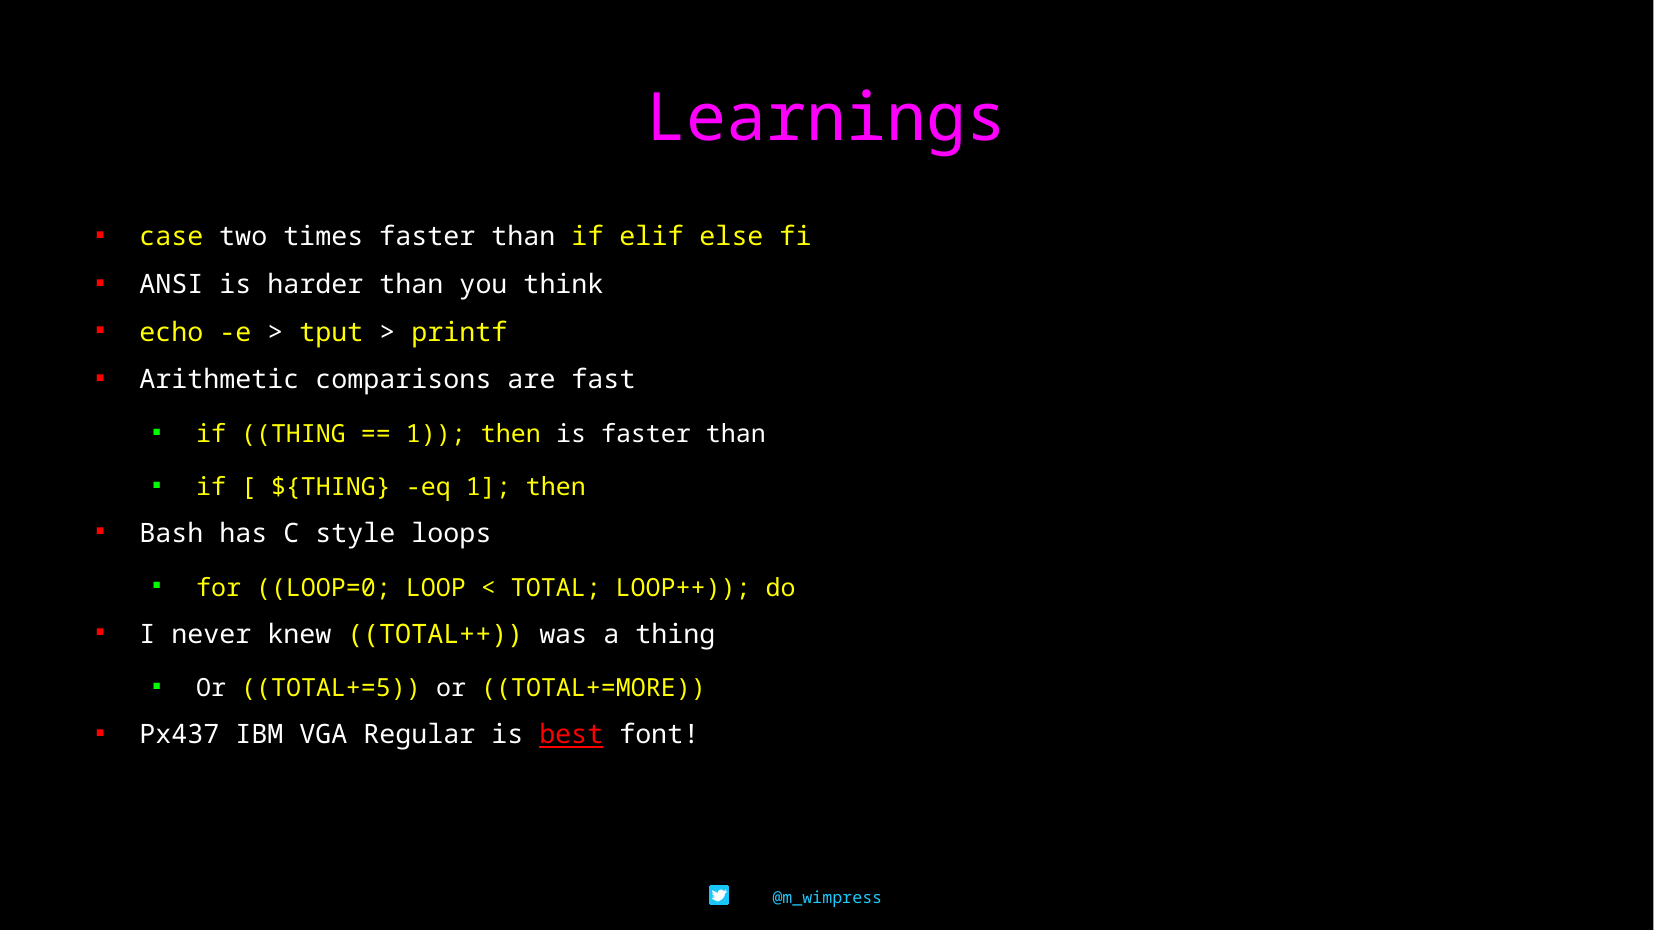

# Learnings
case two times faster than if elif else fi
ANSI is harder than you think
echo -e > tput > printf
Arithmetic comparisons are fast
if ((THING == 1)); then is faster than
if [ ${THING} -eq 1]; then
Bash has C style loops
for ((LOOP=0; LOOP < TOTAL; LOOP++)); do
I never knew ((TOTAL++)) was a thing
Or ((TOTAL+=5)) or ((TOTAL+=MORE))
Px437 IBM VGA Regular is best font!
@m_wimpress